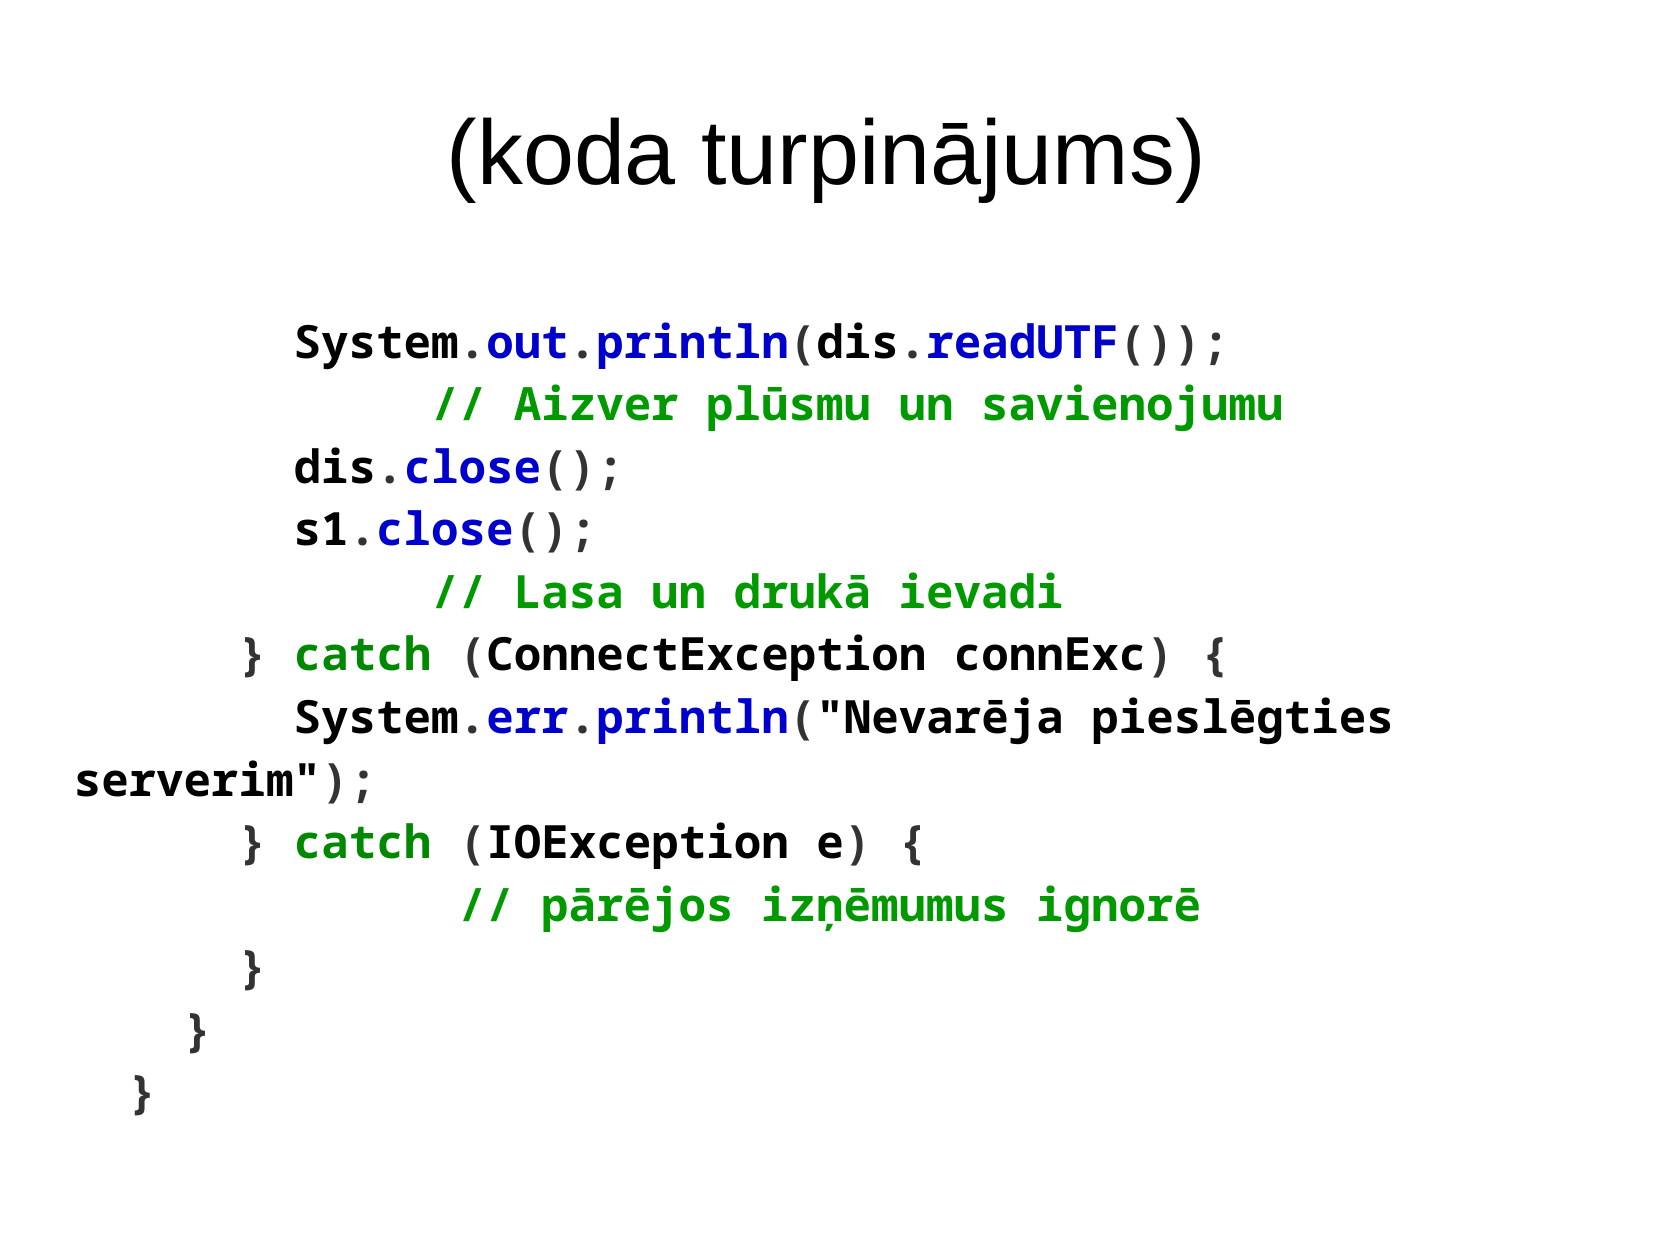

# (koda turpinājums)
 System.out.println(dis.readUTF());
 // Aizver plūsmu un savienojumu
 dis.close();
 s1.close();
 // Lasa un drukā ievadi
 } catch (ConnectException connExc) {
 System.err.println("Nevarēja pieslēgties serverim");
 } catch (IOException e) {
 // pārējos izņēmumus ignorē
 }
 }
 }